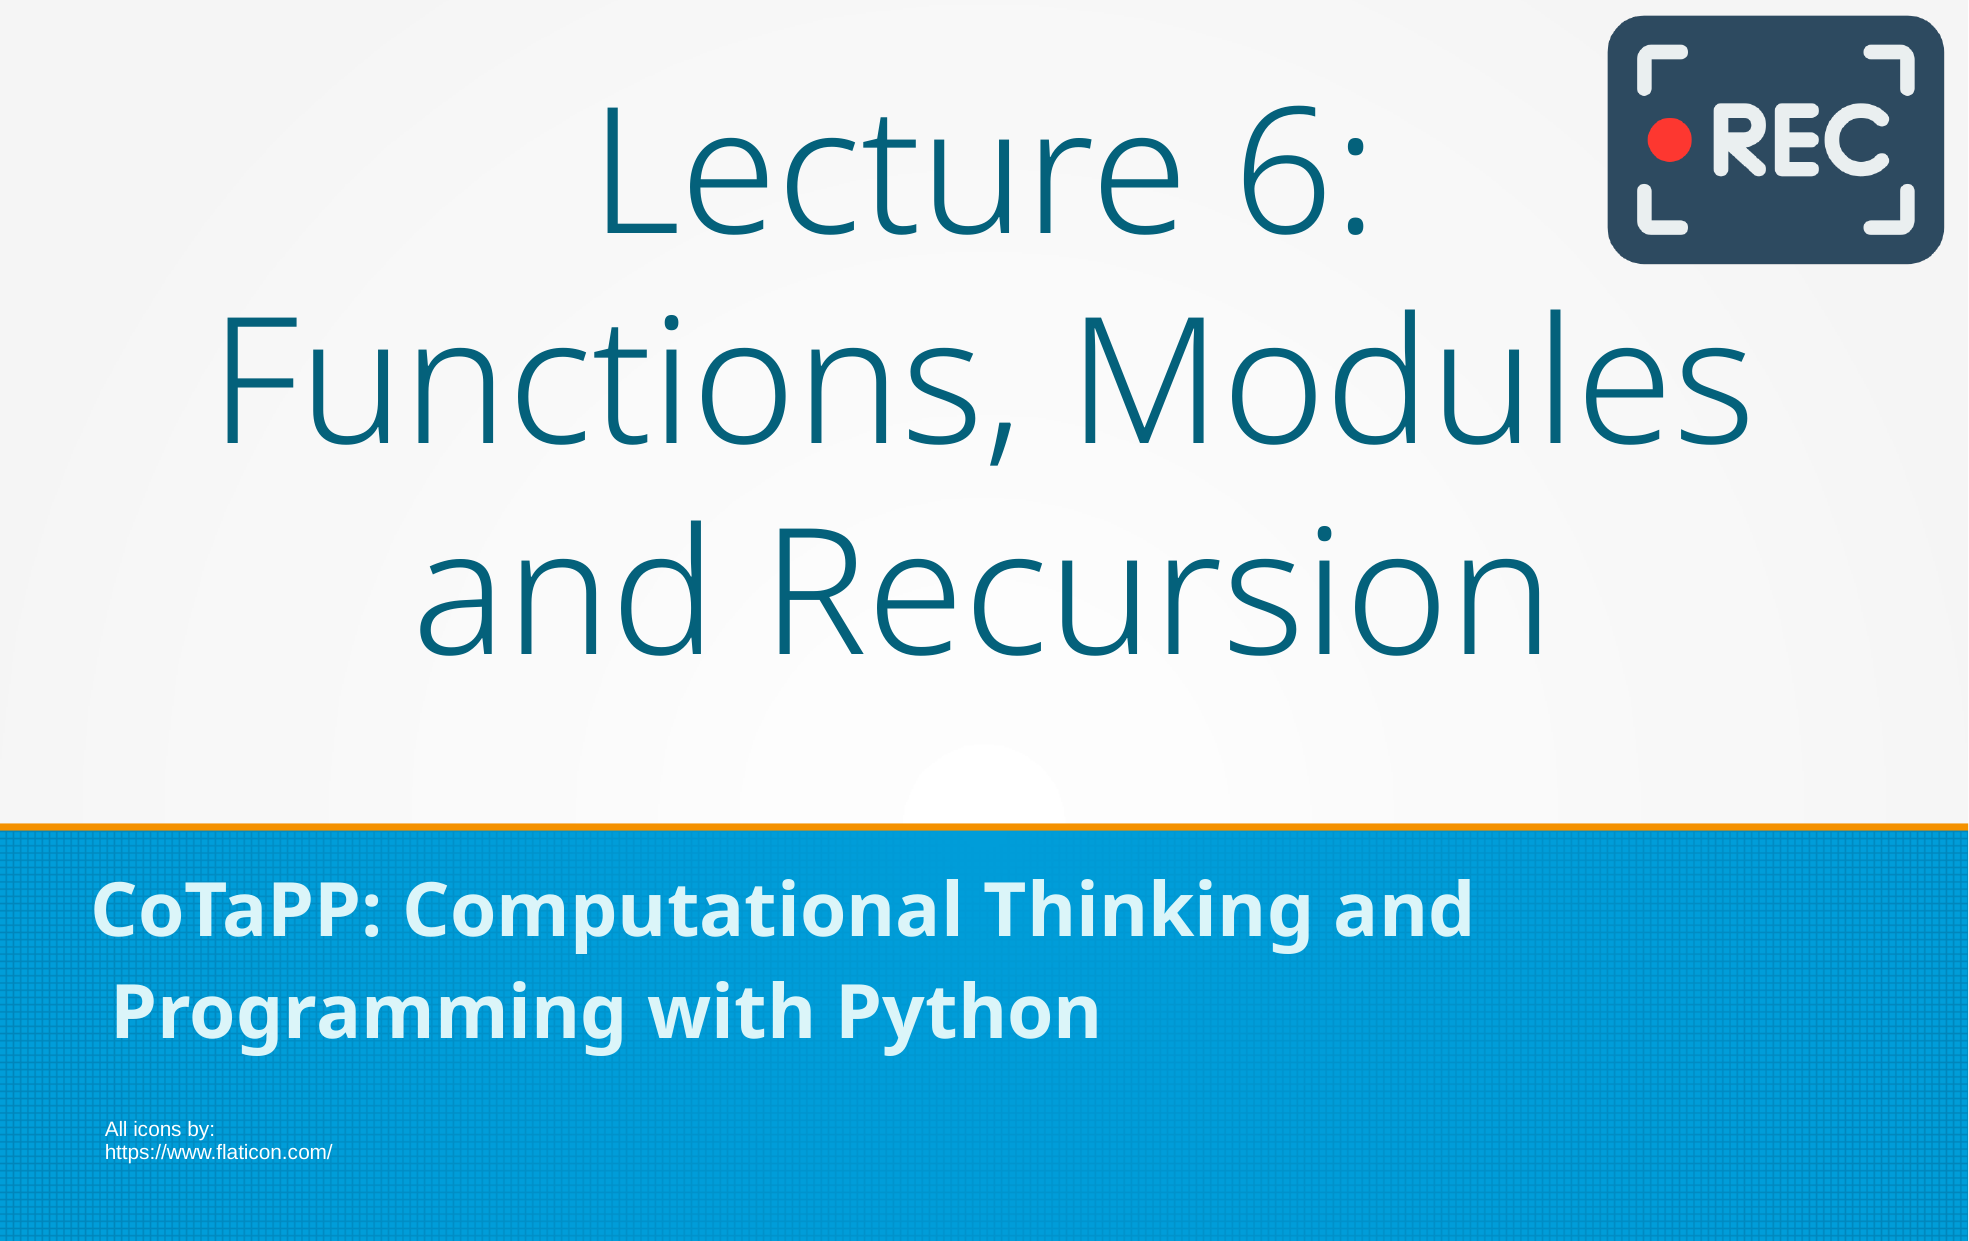

# Lecture 6: Functions, Modules and Recursion
CoTaPP: Computational Thinking and
 Programming with Python
All icons by: https://www.flaticon.com/